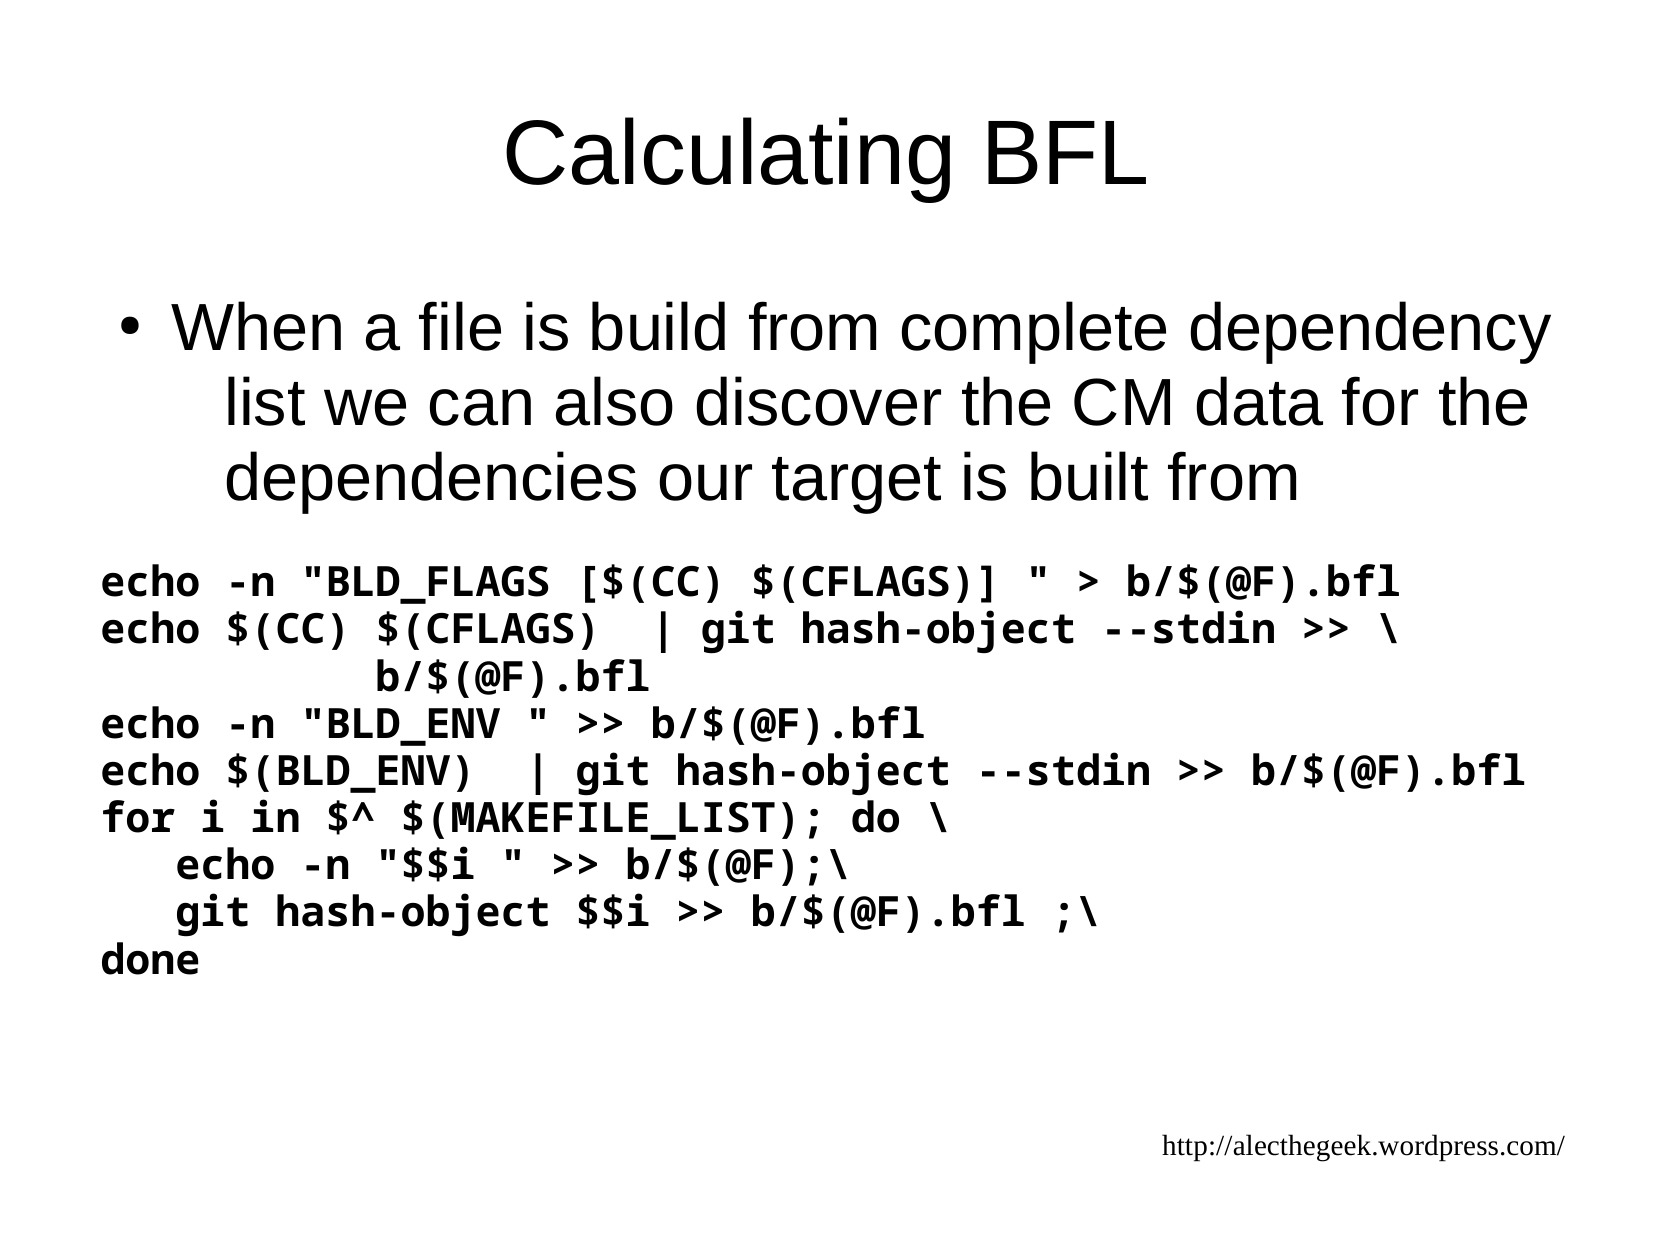

# Calculating BFL
When a file is build from complete dependency list we can also discover the CM data for the dependencies our target is built from
echo -n "BLD_FLAGS [$(CC) $(CFLAGS)] " > b/$(@F).bfl
echo $(CC) $(CFLAGS) | git hash-object --stdin >> \
 b/$(@F).bfl
echo -n "BLD_ENV " >> b/$(@F).bfl
echo $(BLD_ENV) | git hash-object --stdin >> b/$(@F).bfl
for i in $^ $(MAKEFILE_LIST); do \
 echo -n "$$i " >> b/$(@F);\
 git hash-object $$i >> b/$(@F).bfl ;\
done
http://alecthegeek.wordpress.com/